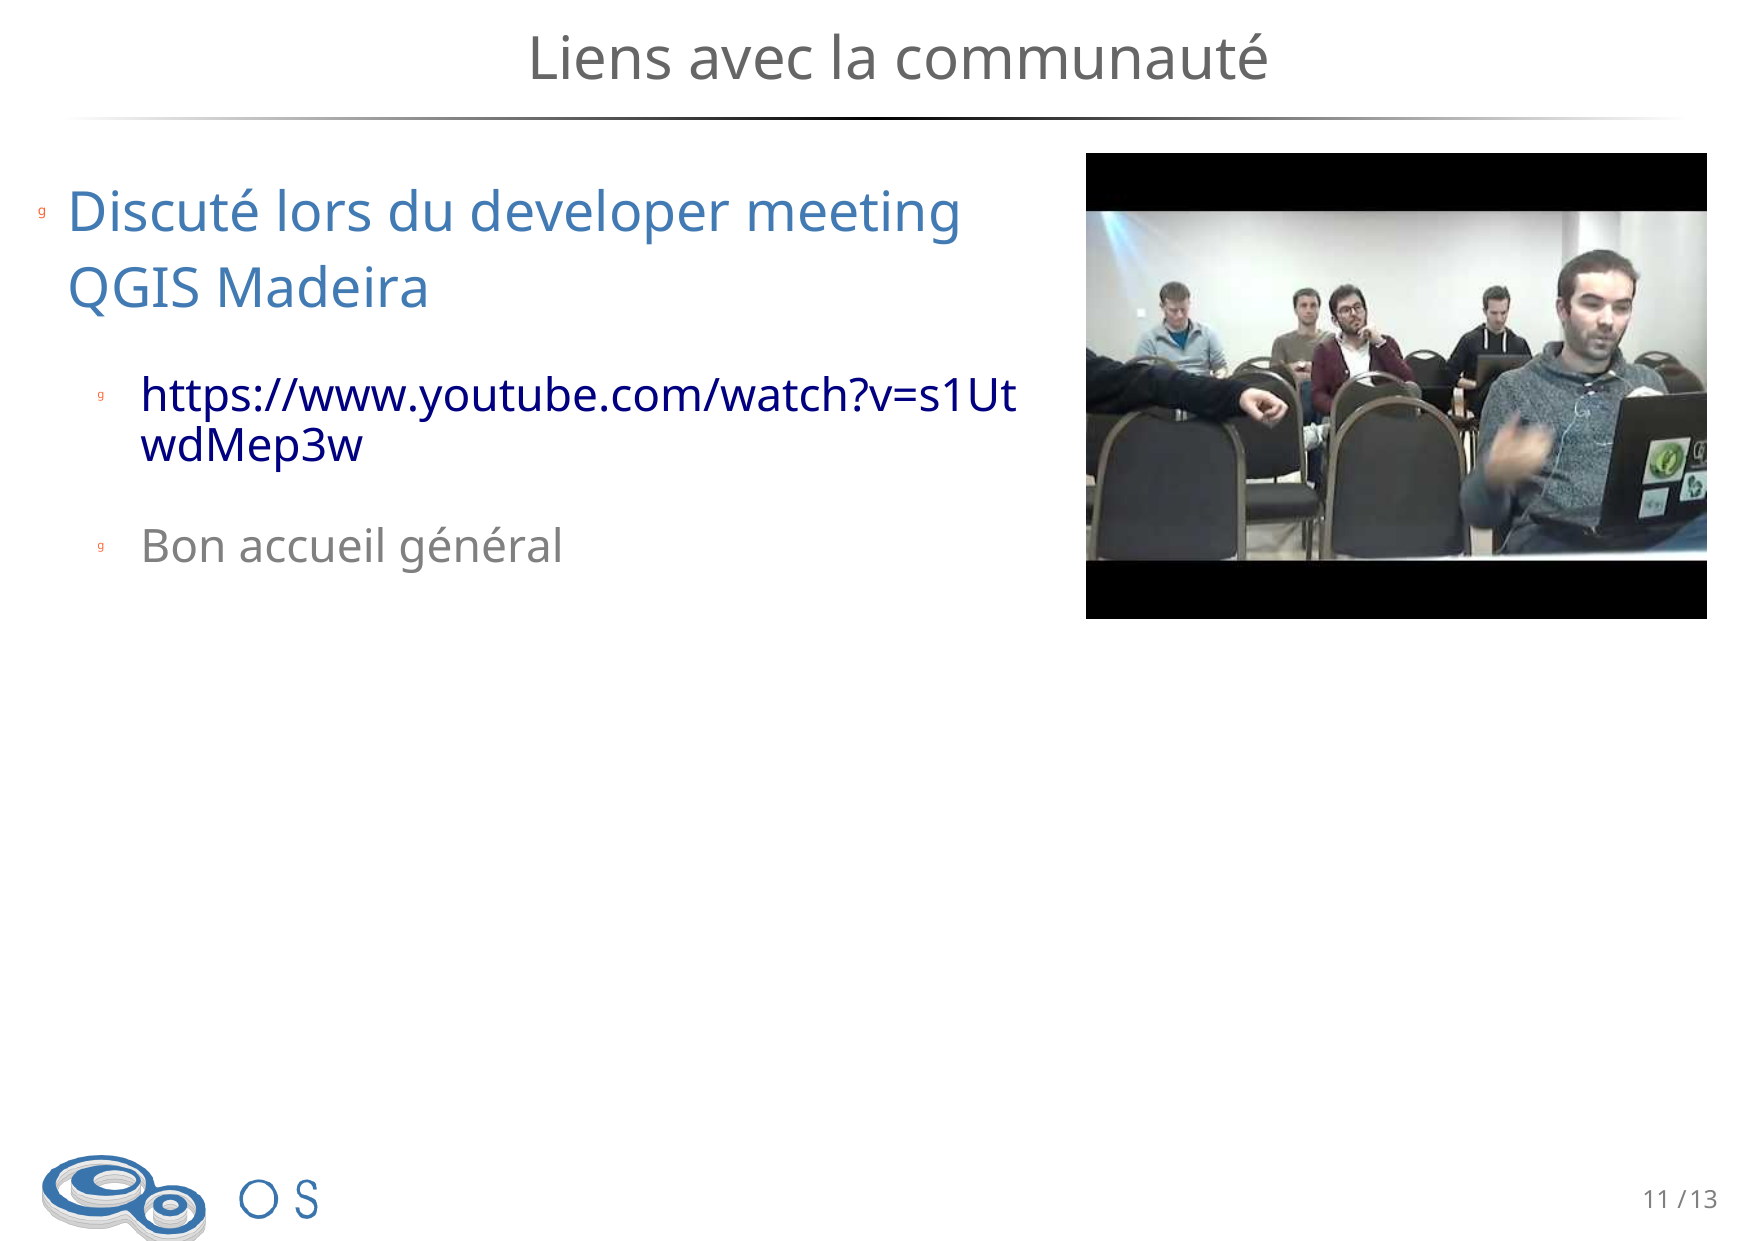

# Liens avec la communauté
Discuté lors du developer meeting QGIS Madeira
https://www.youtube.com/watch?v=s1UtwdMep3w
Bon accueil général